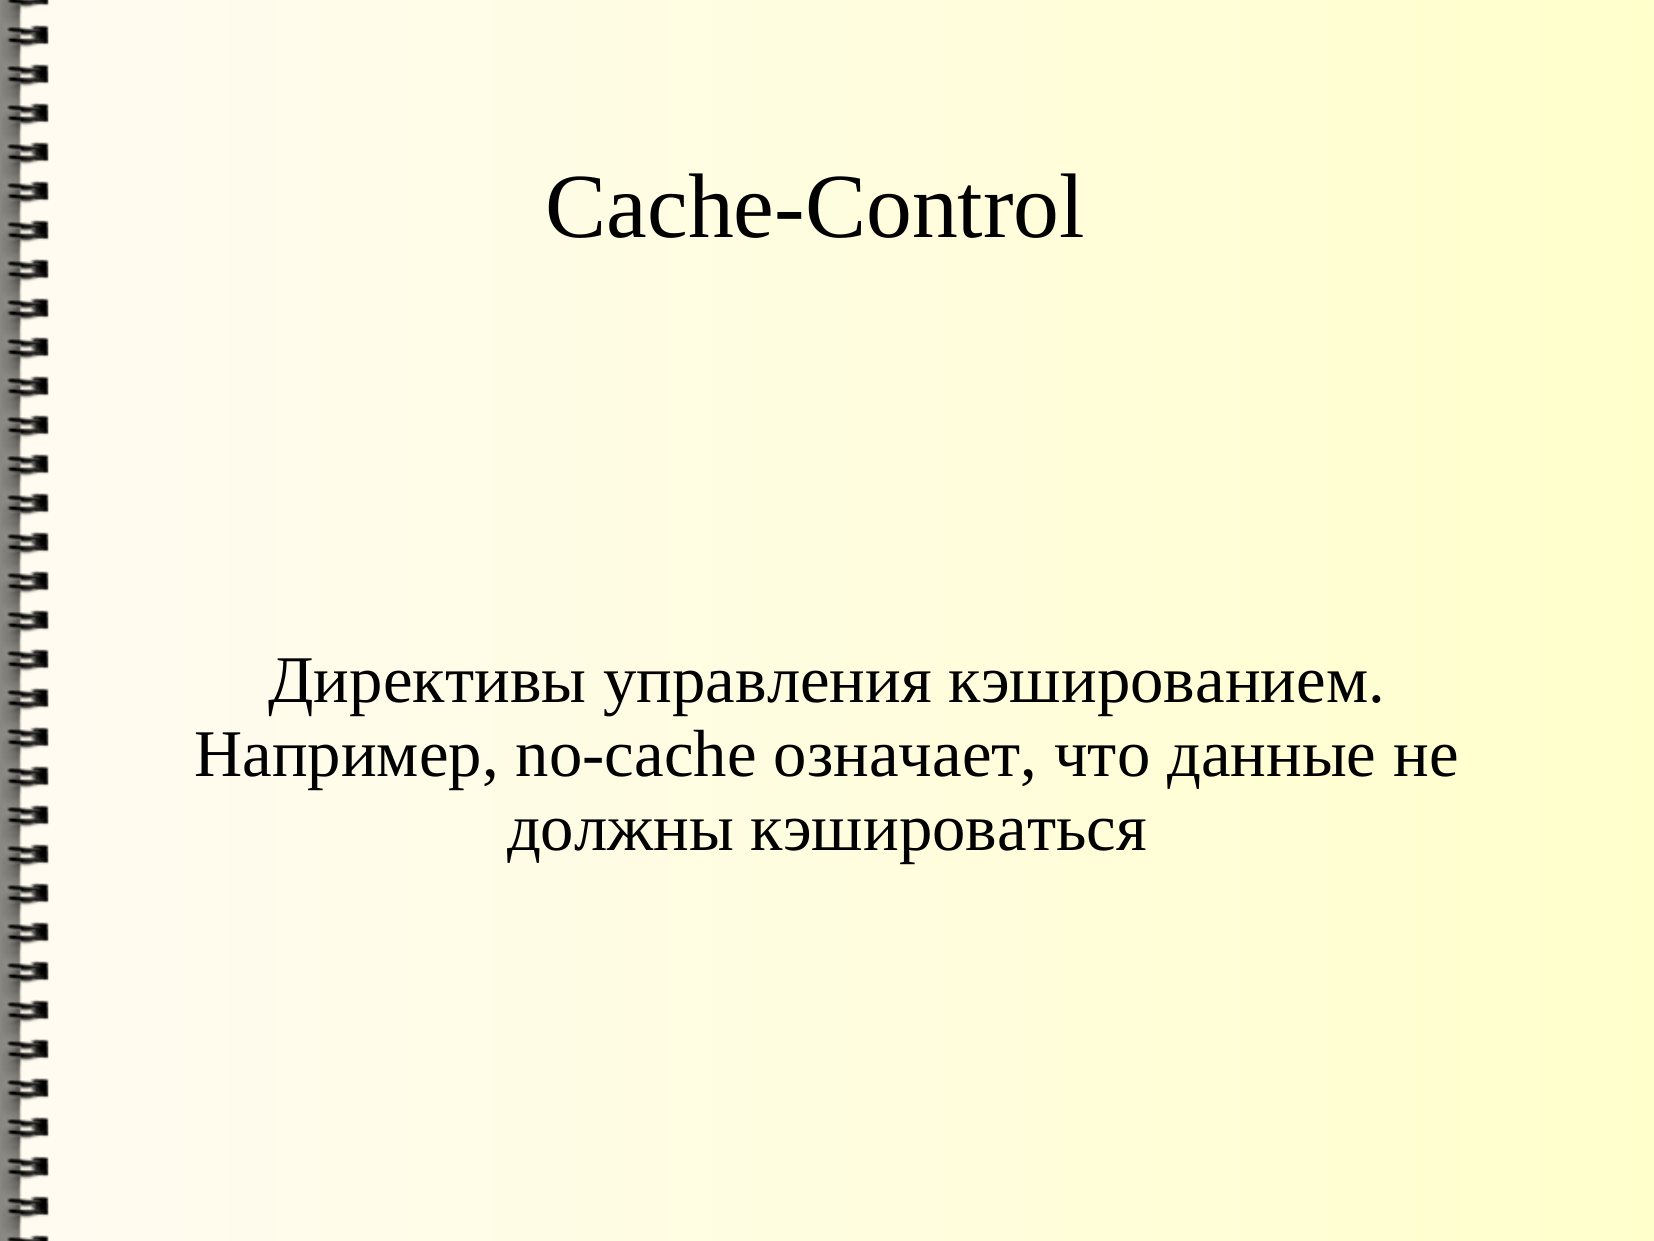

# Cache-Control
Директивы управления кэшированием. Например, no-cache означает, что данные не должны кэшироваться